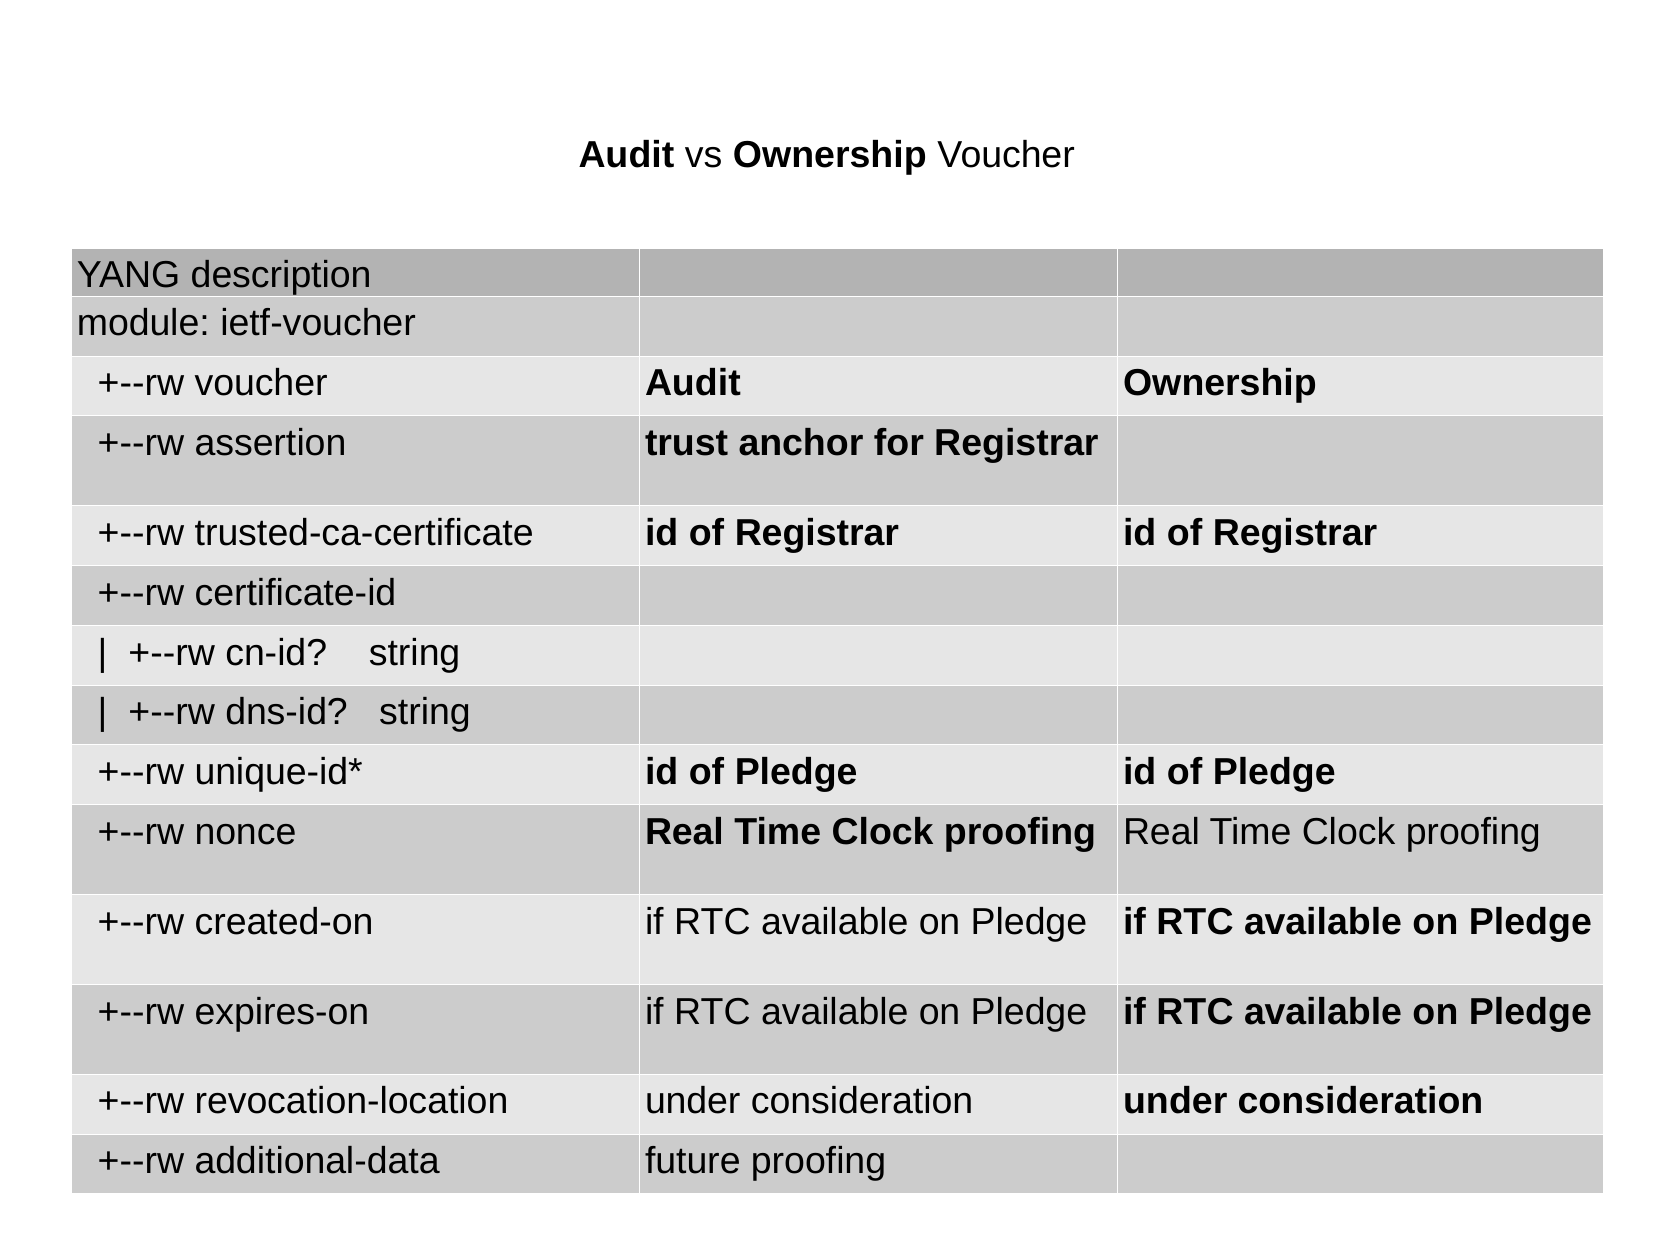

# Audit vs Ownership Voucher
| YANG description | | |
| --- | --- | --- |
| module: ietf-voucher | | |
| +--rw voucher | Audit | Ownership |
| +--rw assertion | trust anchor for Registrar | |
| +--rw trusted-ca-certificate | id of Registrar | id of Registrar |
| +--rw certificate-id | | |
| | +--rw cn-id? string | | |
| | +--rw dns-id? string | | |
| +--rw unique-id\* | id of Pledge | id of Pledge |
| +--rw nonce | Real Time Clock proofing | Real Time Clock proofing |
| +--rw created-on | if RTC available on Pledge | if RTC available on Pledge |
| +--rw expires-on | if RTC available on Pledge | if RTC available on Pledge |
| +--rw revocation-location | under consideration | under consideration |
| +--rw additional-data | future proofing | |